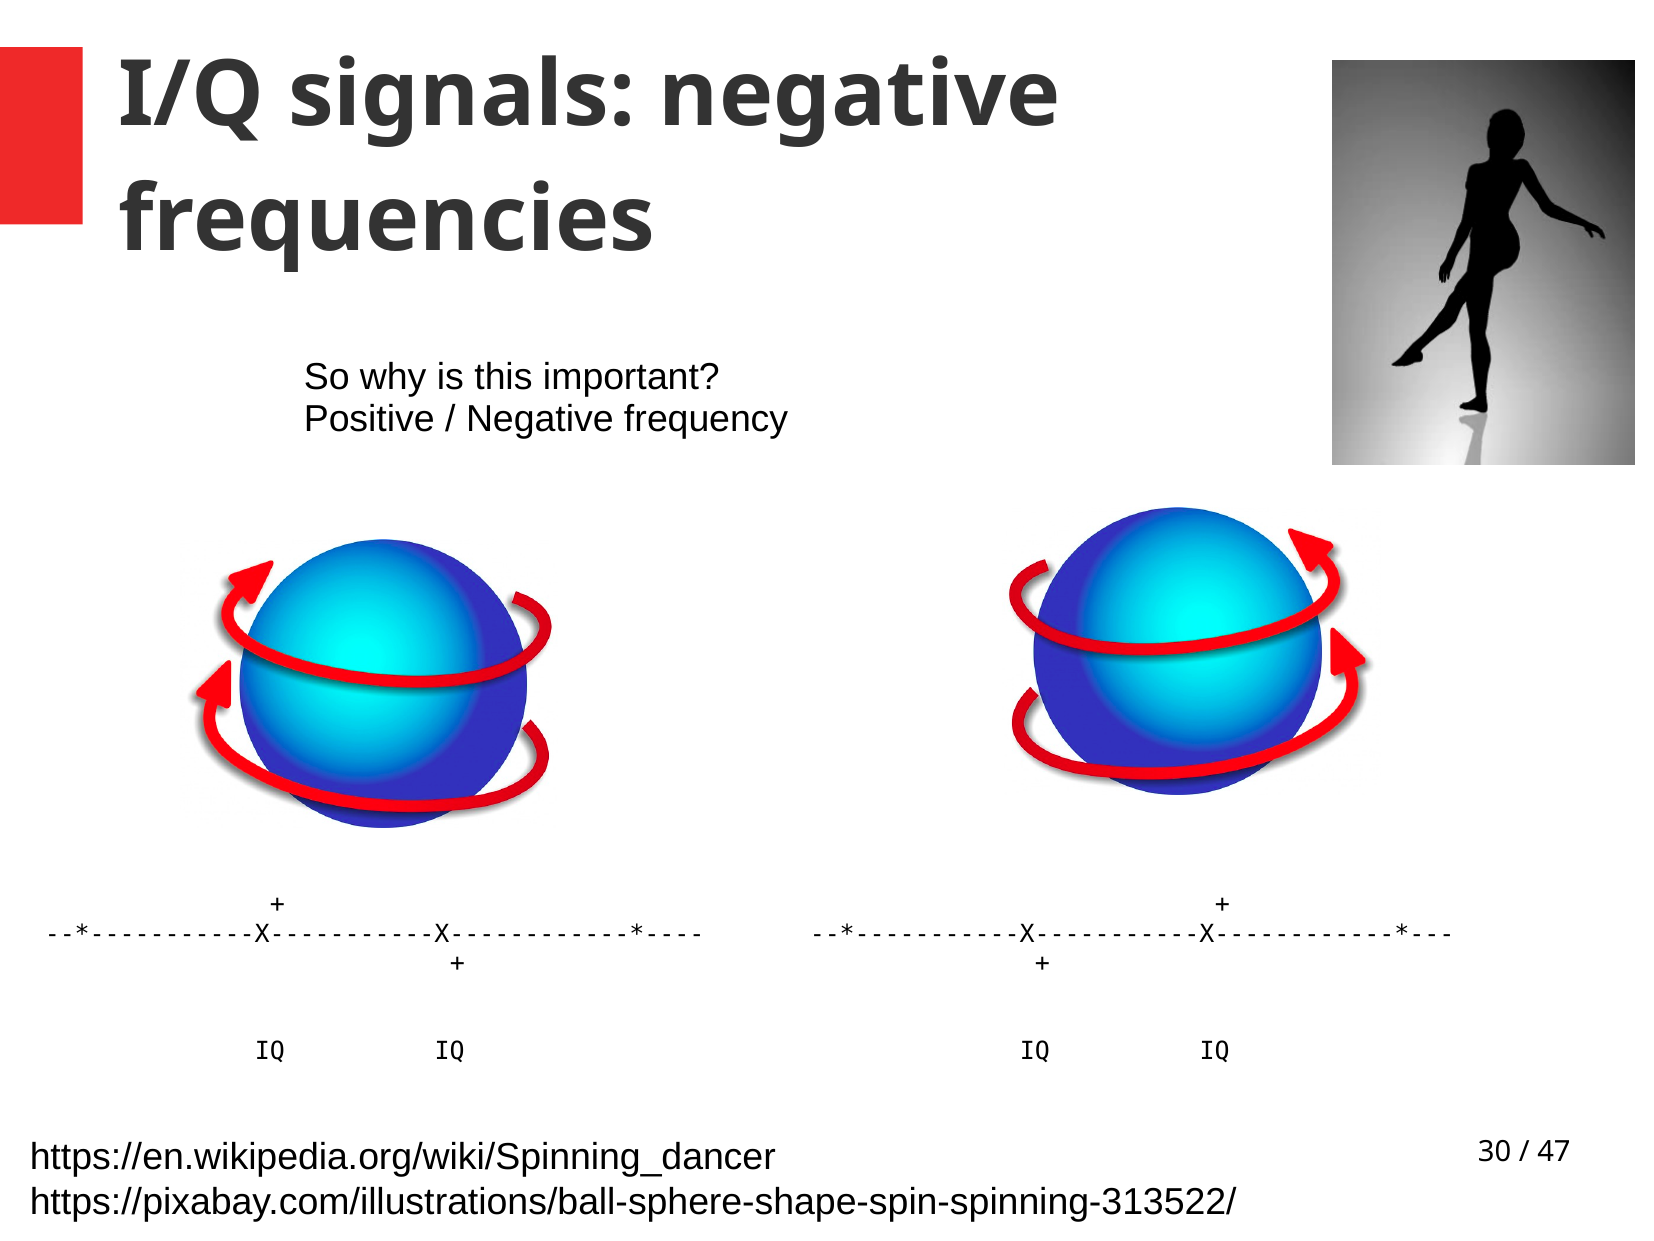

# I/Q signals: negative frequencies
So why is this important?
Positive / Negative frequency
 +
--*-----------X-----------X------------*----
 +
 IQ IQ
 +
--*-----------X-----------X------------*---
 +
 IQ IQ
https://en.wikipedia.org/wiki/Spinning_dancer
30
https://pixabay.com/illustrations/ball-sphere-shape-spin-spinning-313522/